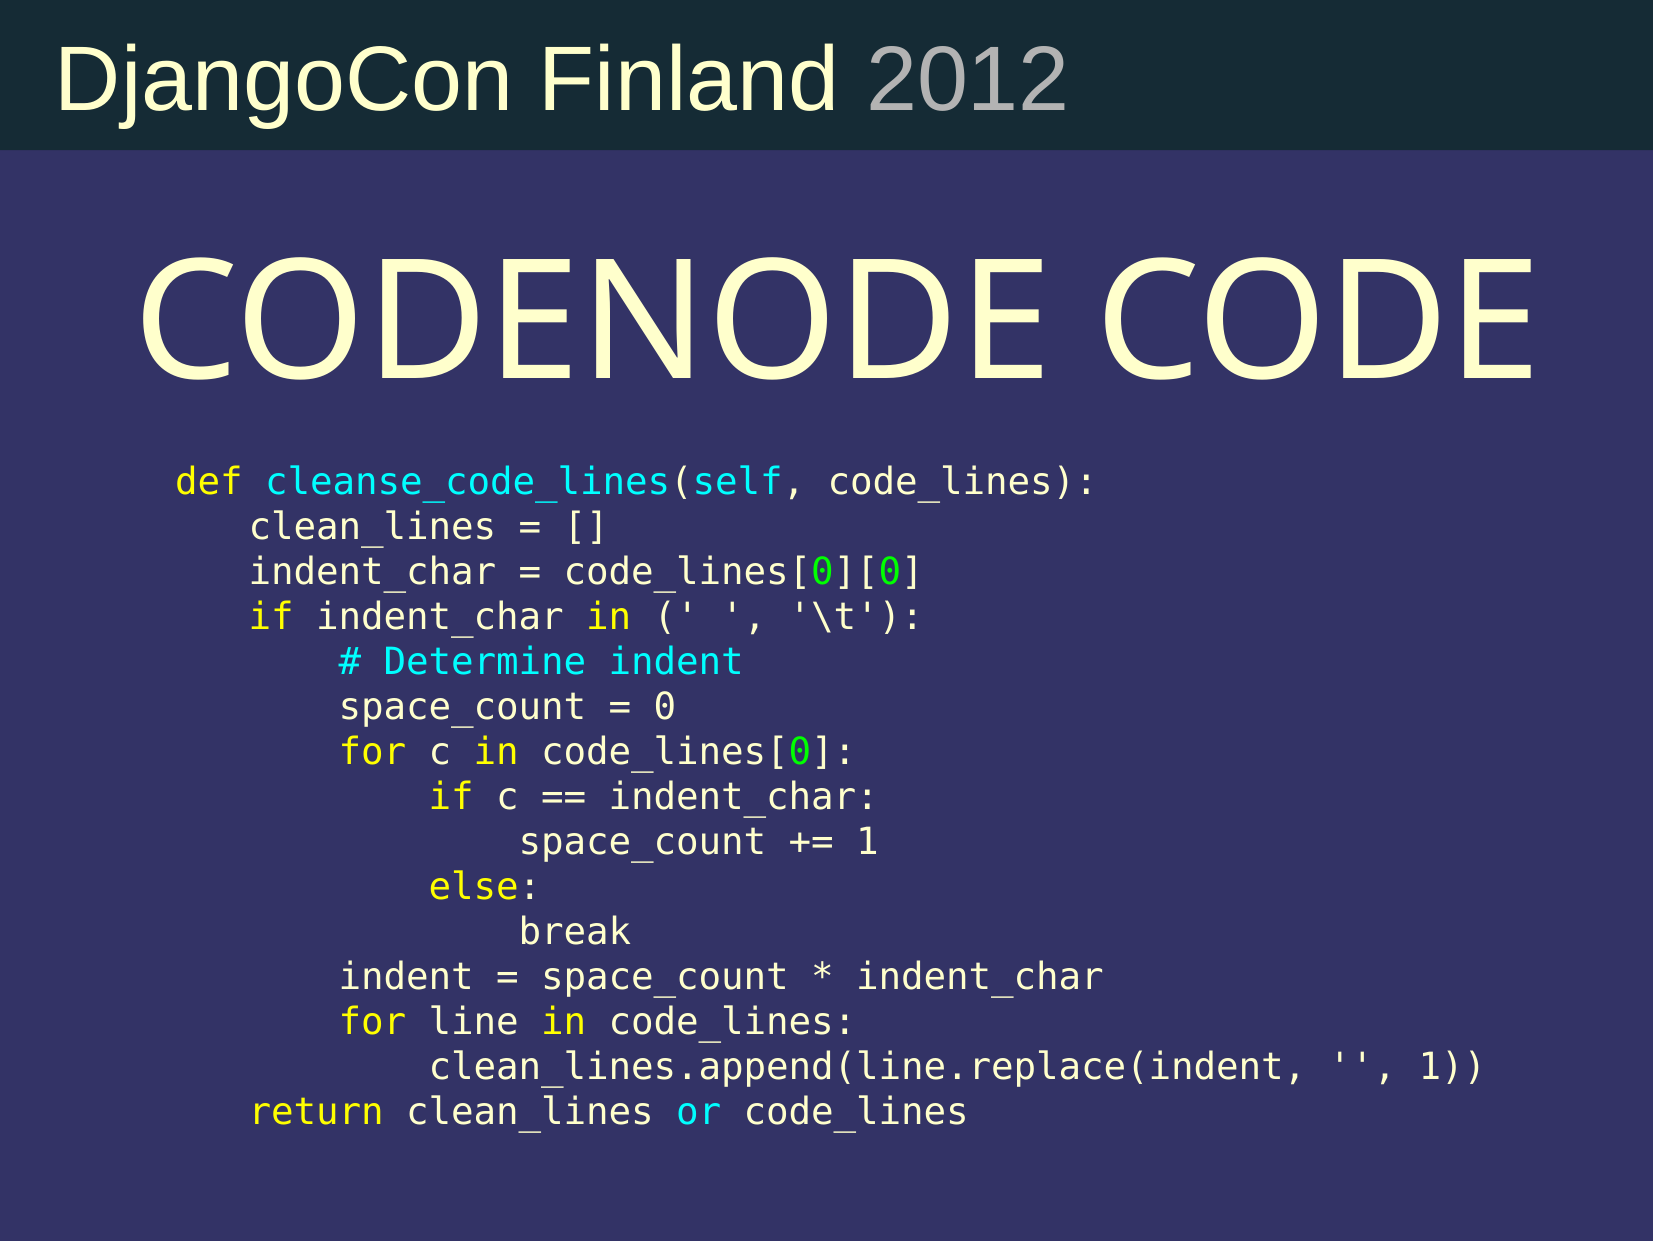

# DjangoCon Finland 2012
CODENODE CODE
 def cleanse_code_lines(self, code_lines):
 clean_lines = []
 indent_char = code_lines[0][0]
 if indent_char in (' ', '\t'):
 # Determine indent
 space_count = 0
 for c in code_lines[0]:
 if c == indent_char:
 space_count += 1
 else:
 break
 indent = space_count * indent_char
 for line in code_lines:
 clean_lines.append(line.replace(indent, '', 1))
 return clean_lines or code_lines